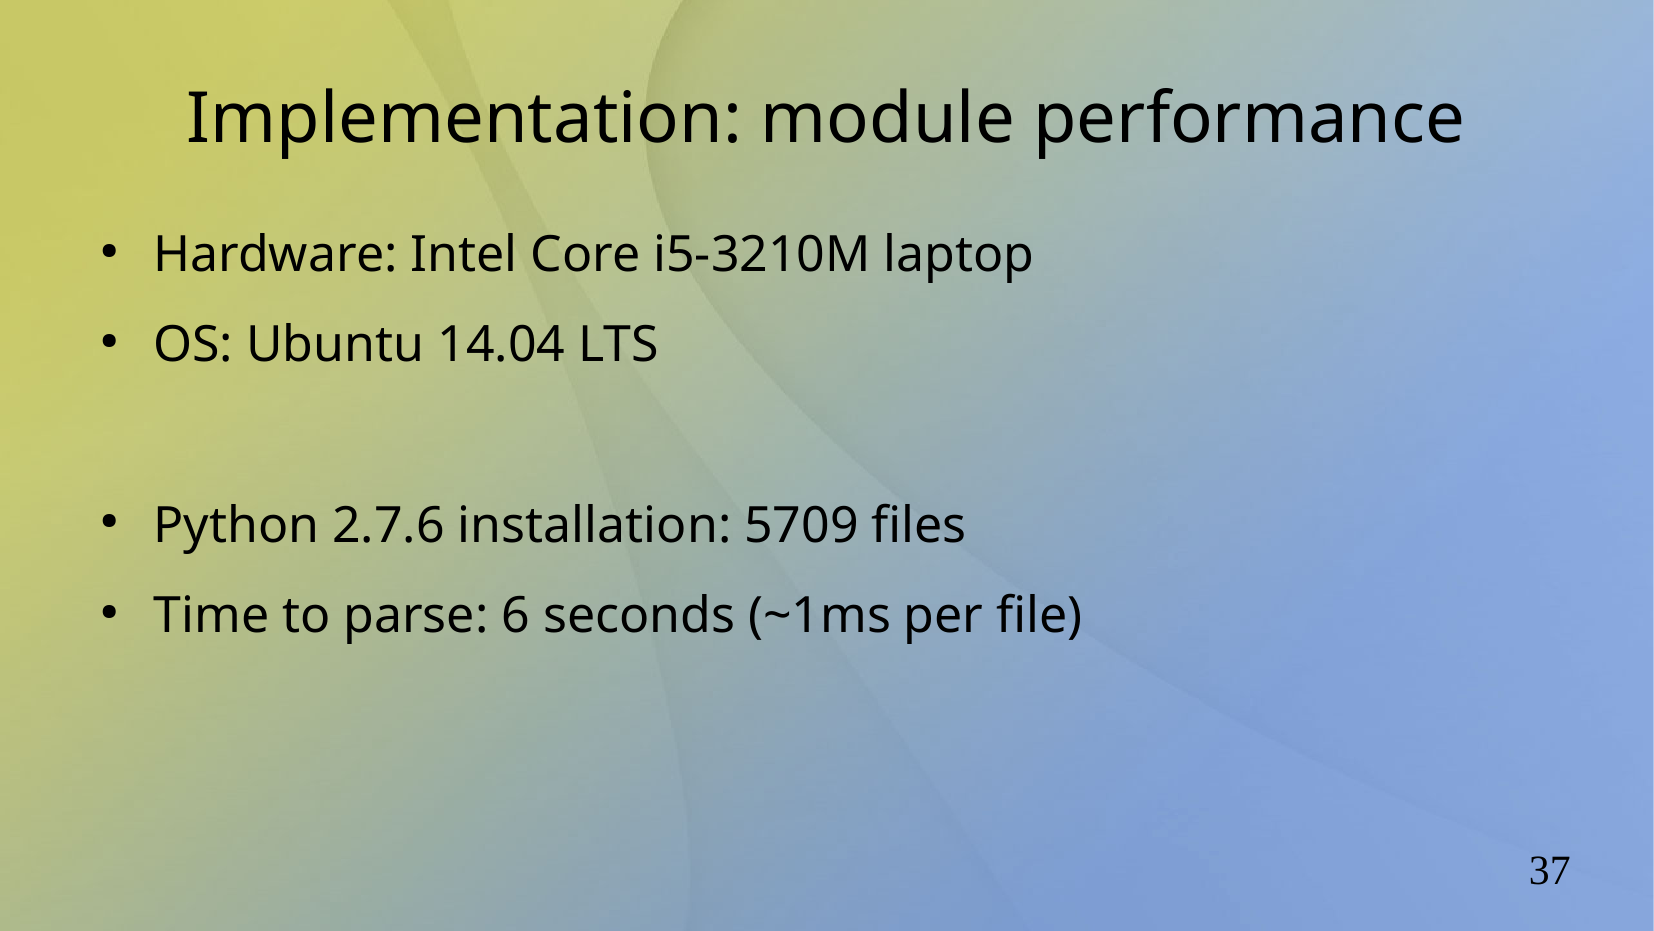

# Implementation: module performance
Hardware: Intel Core i5-3210M laptop
OS: Ubuntu 14.04 LTS
Python 2.7.6 installation: 5709 files
Time to parse: 6 seconds (~1ms per file)
37